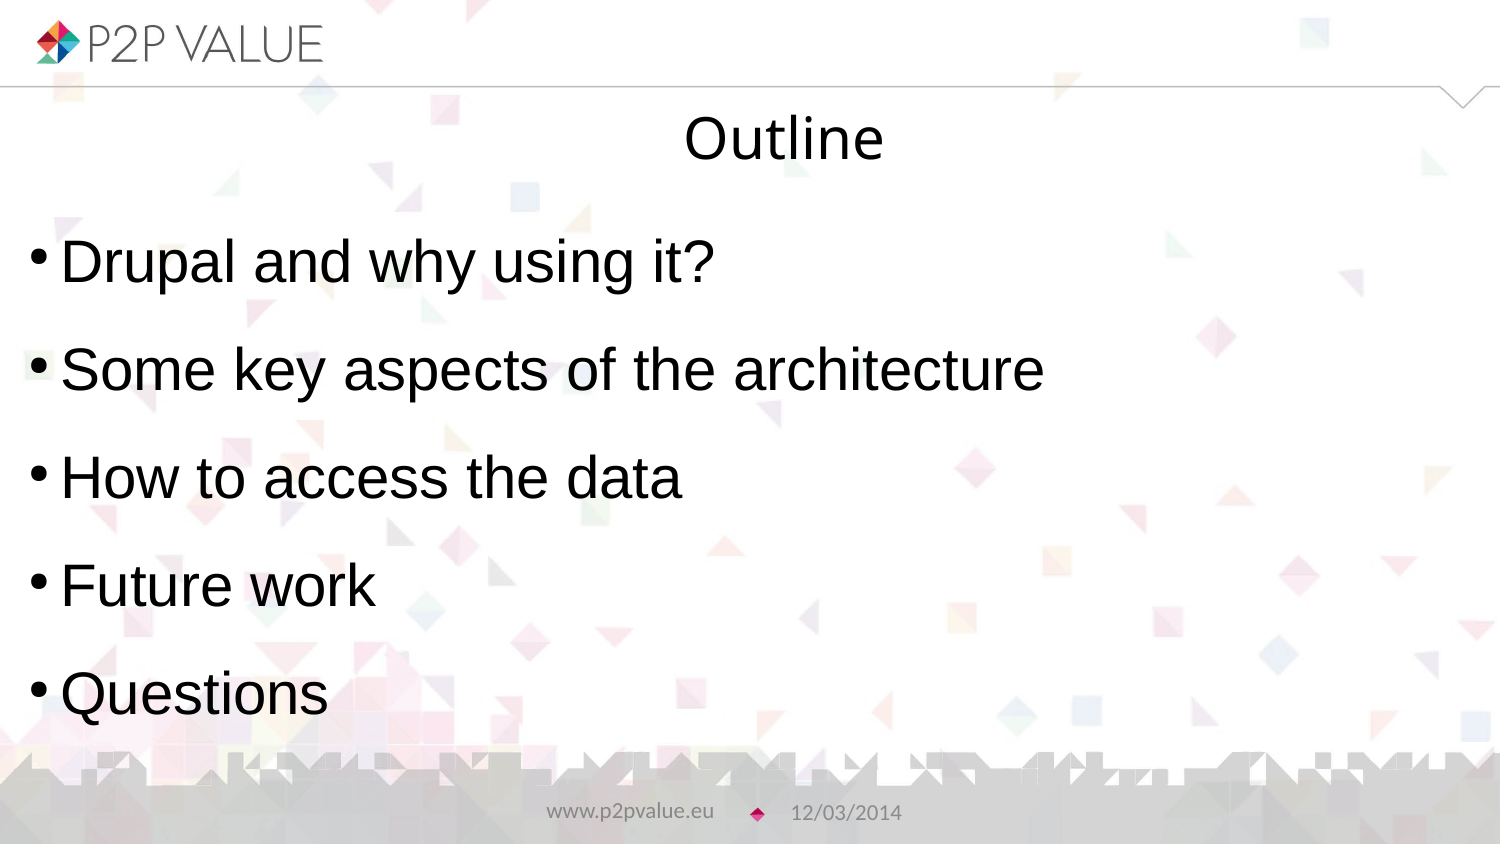

# Outline
Drupal and why using it?
Some key aspects of the architecture
How to access the data
Future work
Questions
12/03/2014
www.p2pvalue.eu